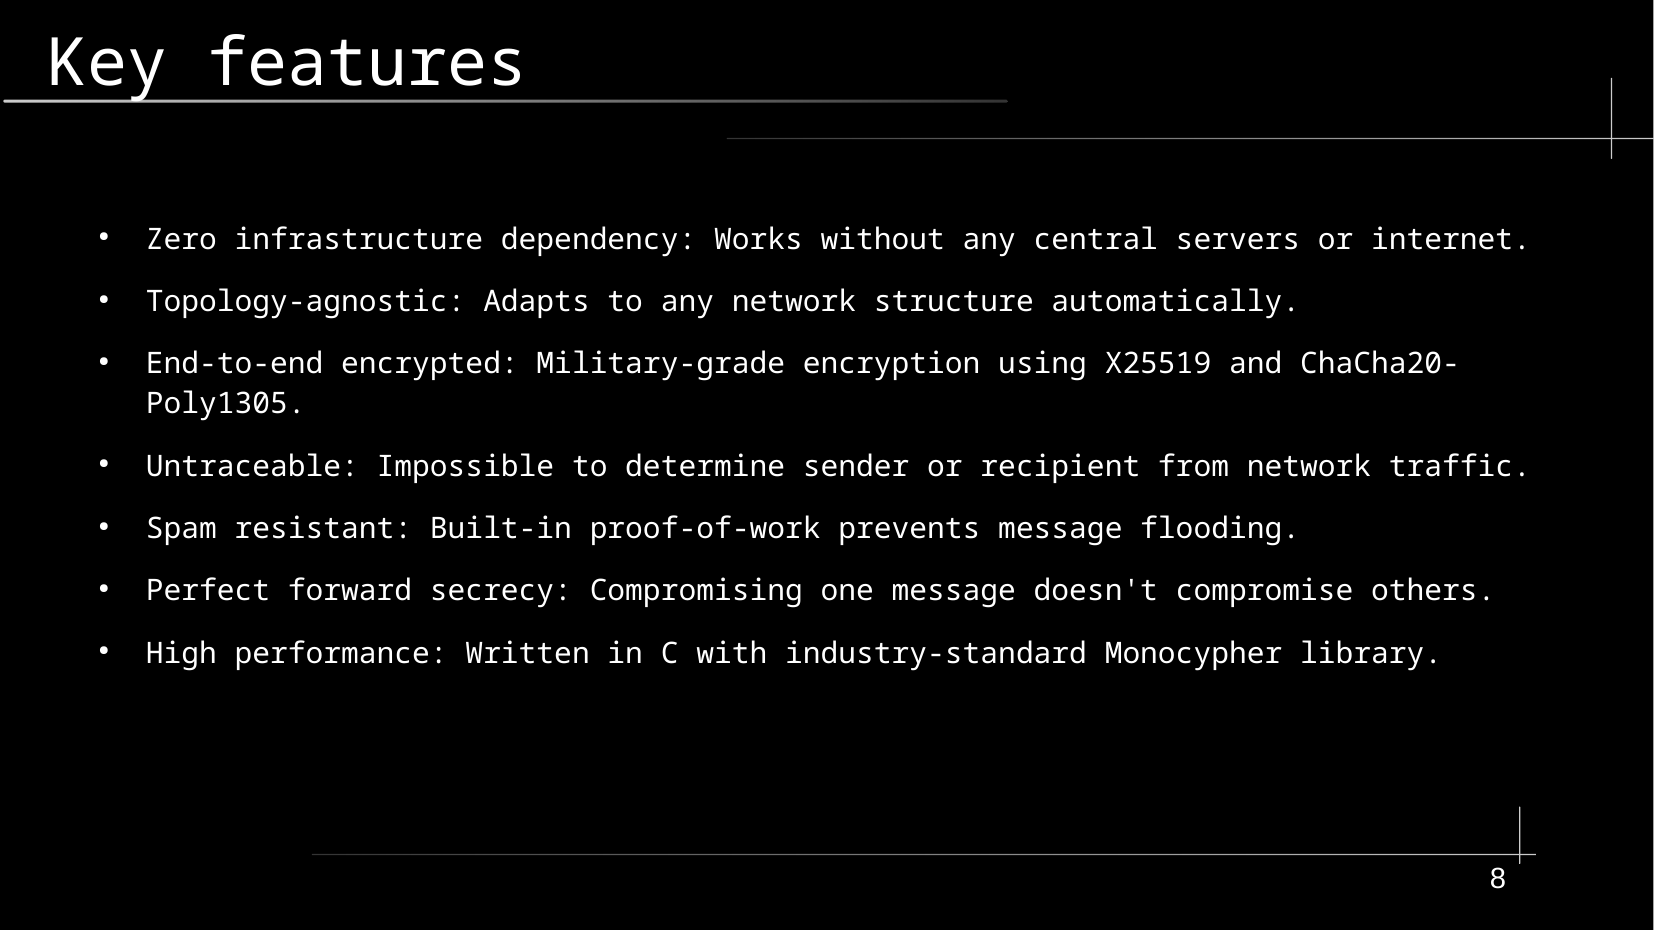

# Key features
Zero infrastructure dependency: Works without any central servers or internet.
Topology-agnostic: Adapts to any network structure automatically.
End-to-end encrypted: Military-grade encryption using X25519 and ChaCha20-Poly1305.
Untraceable: Impossible to determine sender or recipient from network traffic.
Spam resistant: Built-in proof-of-work prevents message flooding.
Perfect forward secrecy: Compromising one message doesn't compromise others.
High performance: Written in C with industry-standard Monocypher library.
8